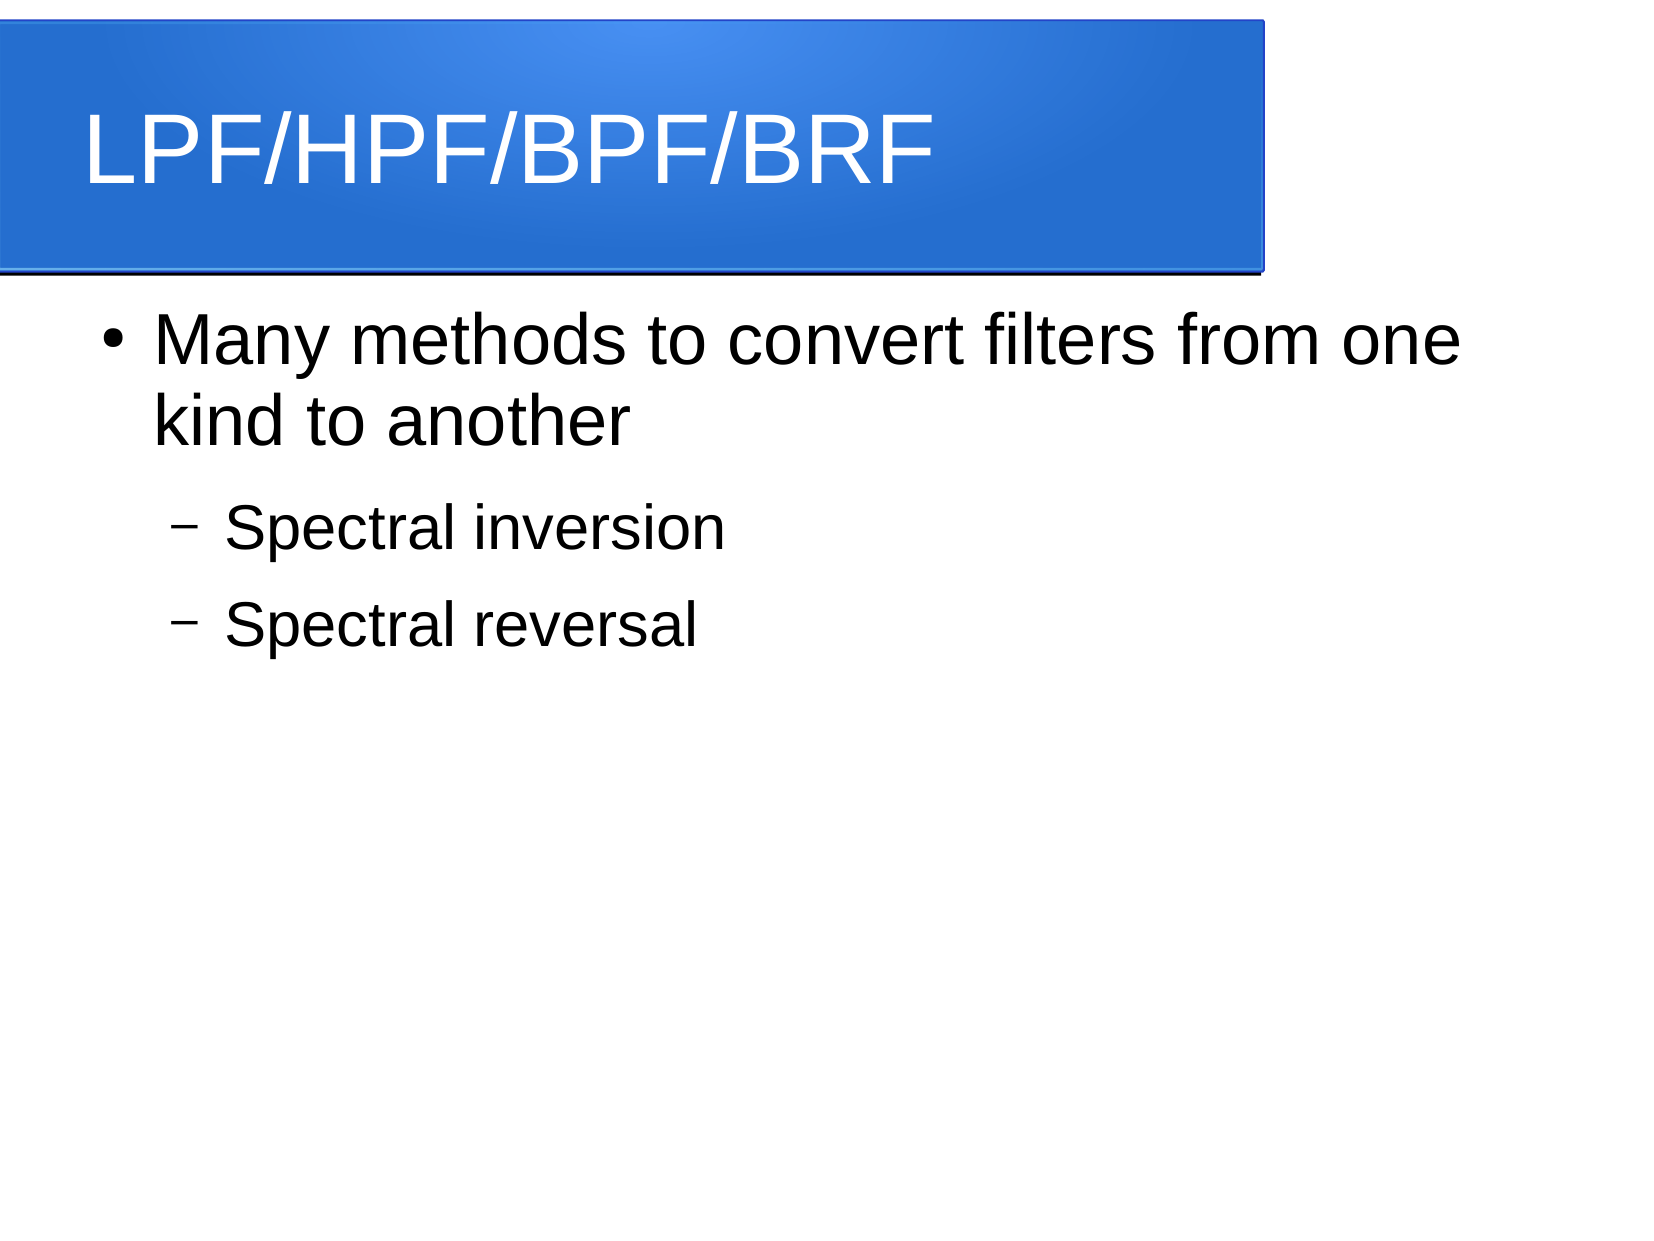

# LPF/HPF/BPF/BRF
Many methods to convert filters from one kind to another
Spectral inversion
Spectral reversal